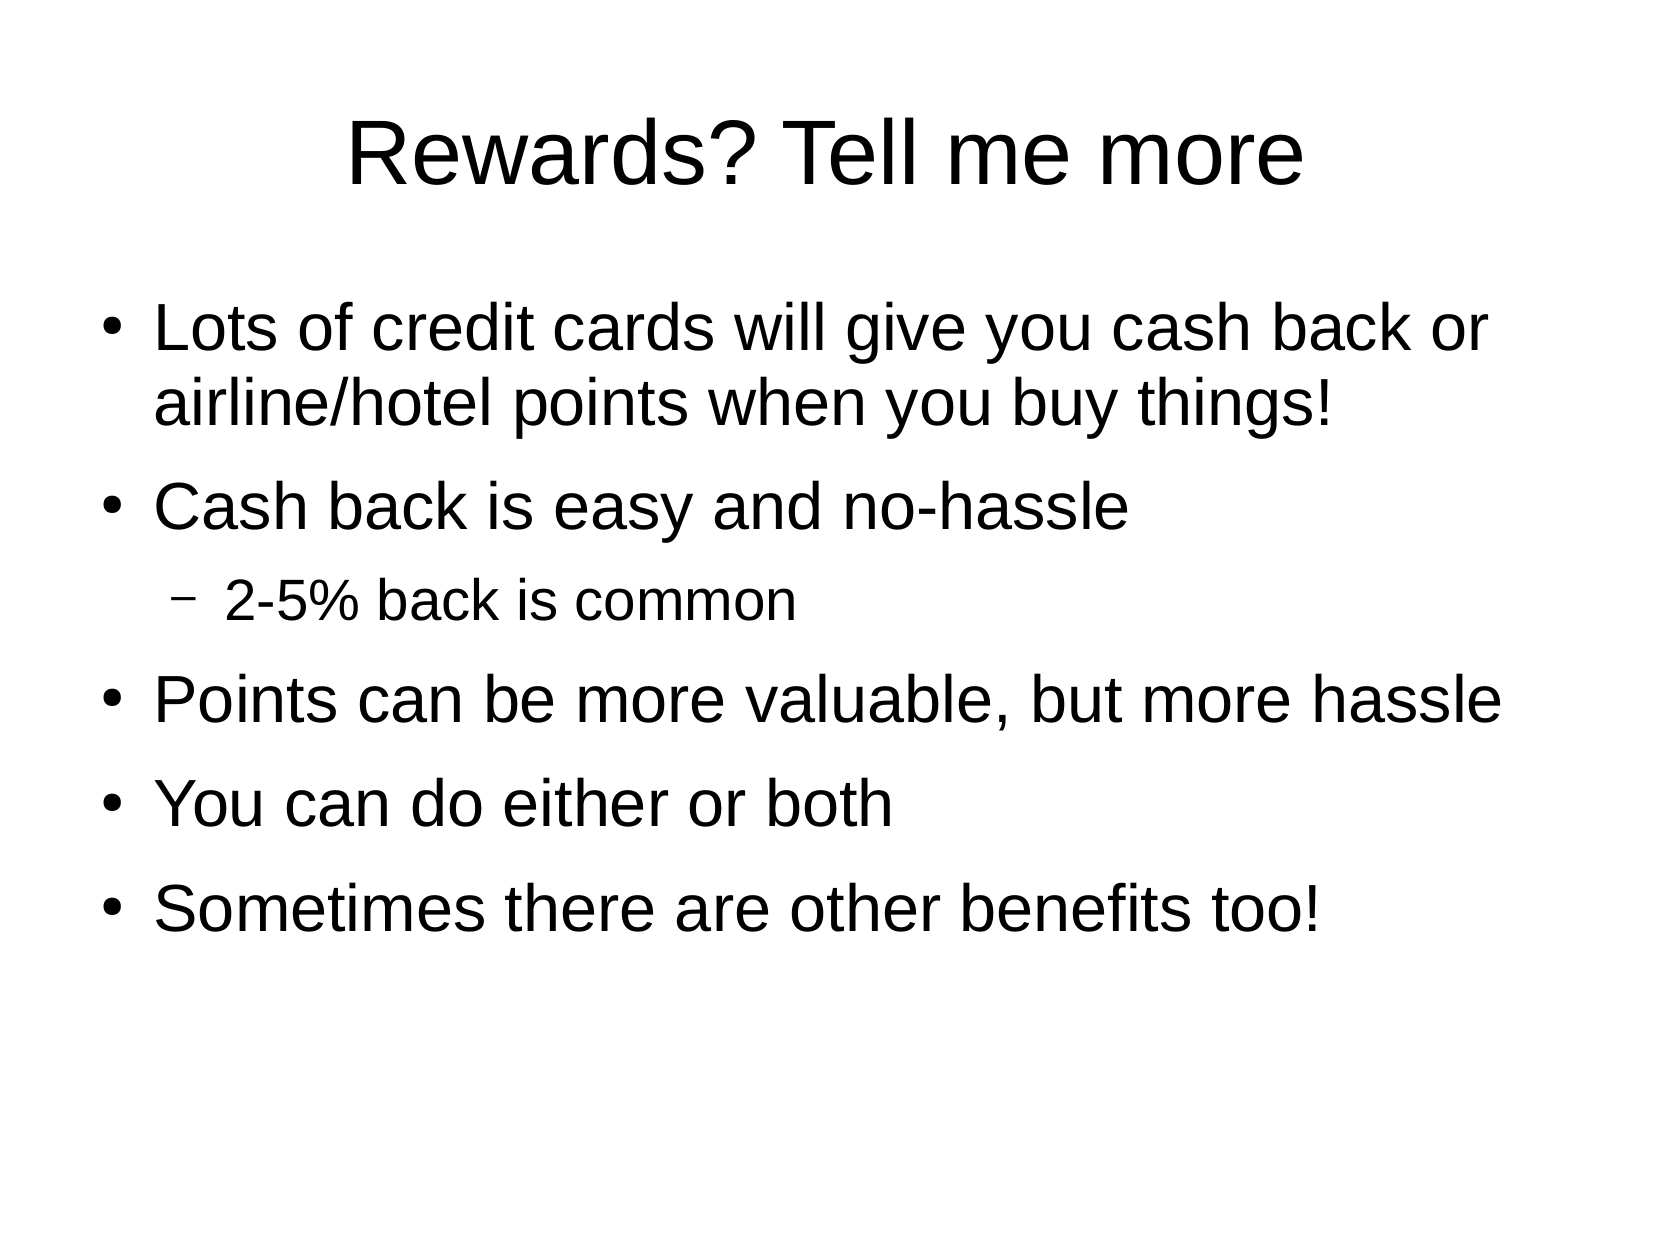

# Rewards? Tell me more
Lots of credit cards will give you cash back or airline/hotel points when you buy things!
Cash back is easy and no-hassle
2-5% back is common
Points can be more valuable, but more hassle
You can do either or both
Sometimes there are other benefits too!